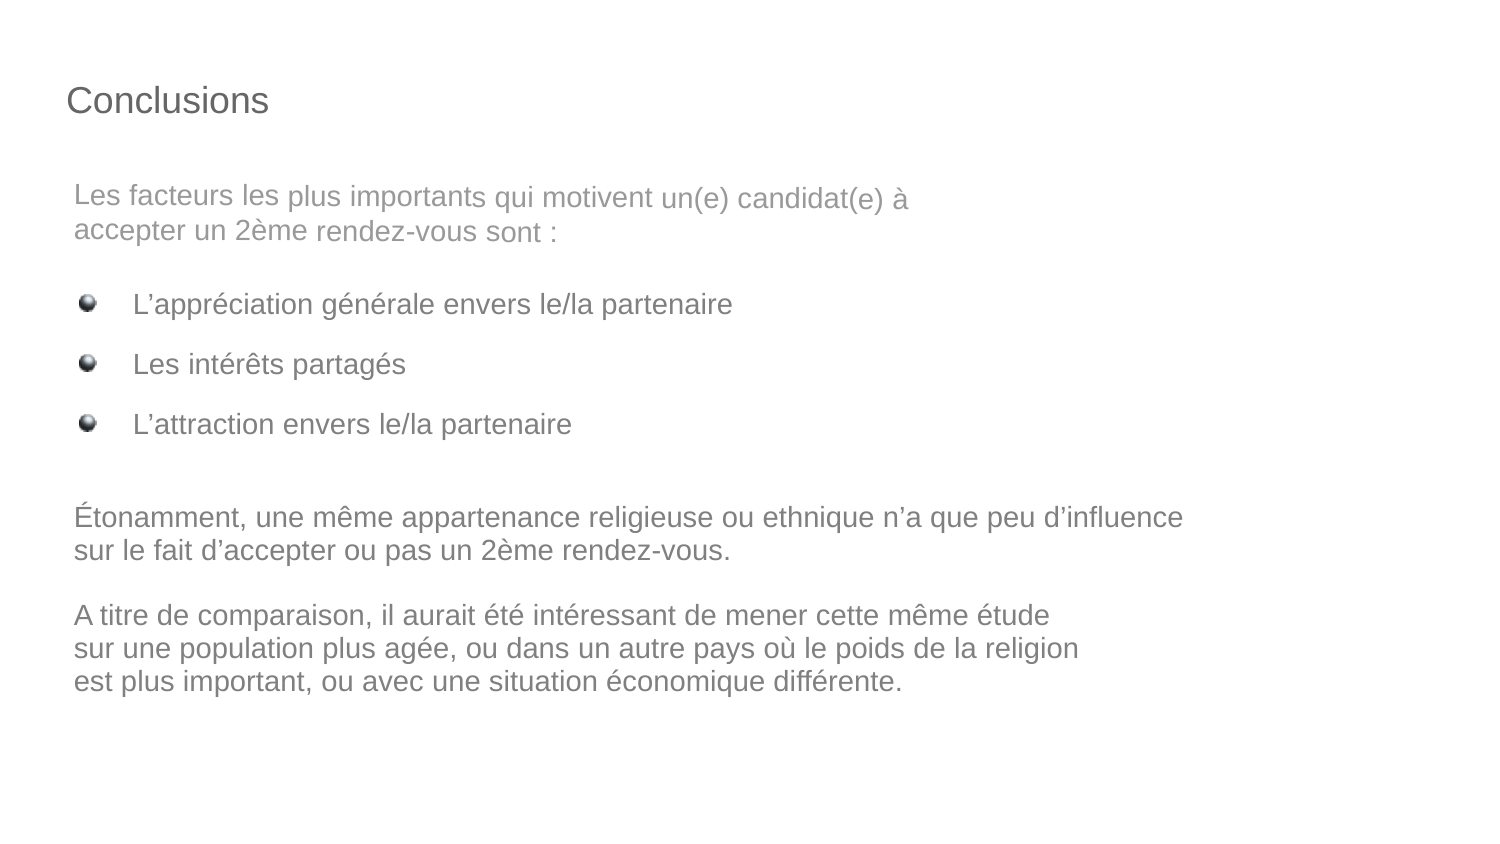

# Conclusions
Les facteurs les plus importants qui motivent un(e) candidat(e) à
accepter un 2ème rendez-vous sont :
L’appréciation générale envers le/la partenaire
Les intérêts partagés
L’attraction envers le/la partenaire
Étonamment, une même appartenance religieuse ou ethnique n’a que peu d’influence
sur le fait d’accepter ou pas un 2ème rendez-vous.
A titre de comparaison, il aurait été intéressant de mener cette même étude
sur une population plus agée, ou dans un autre pays où le poids de la religion
est plus important, ou avec une situation économique différente.